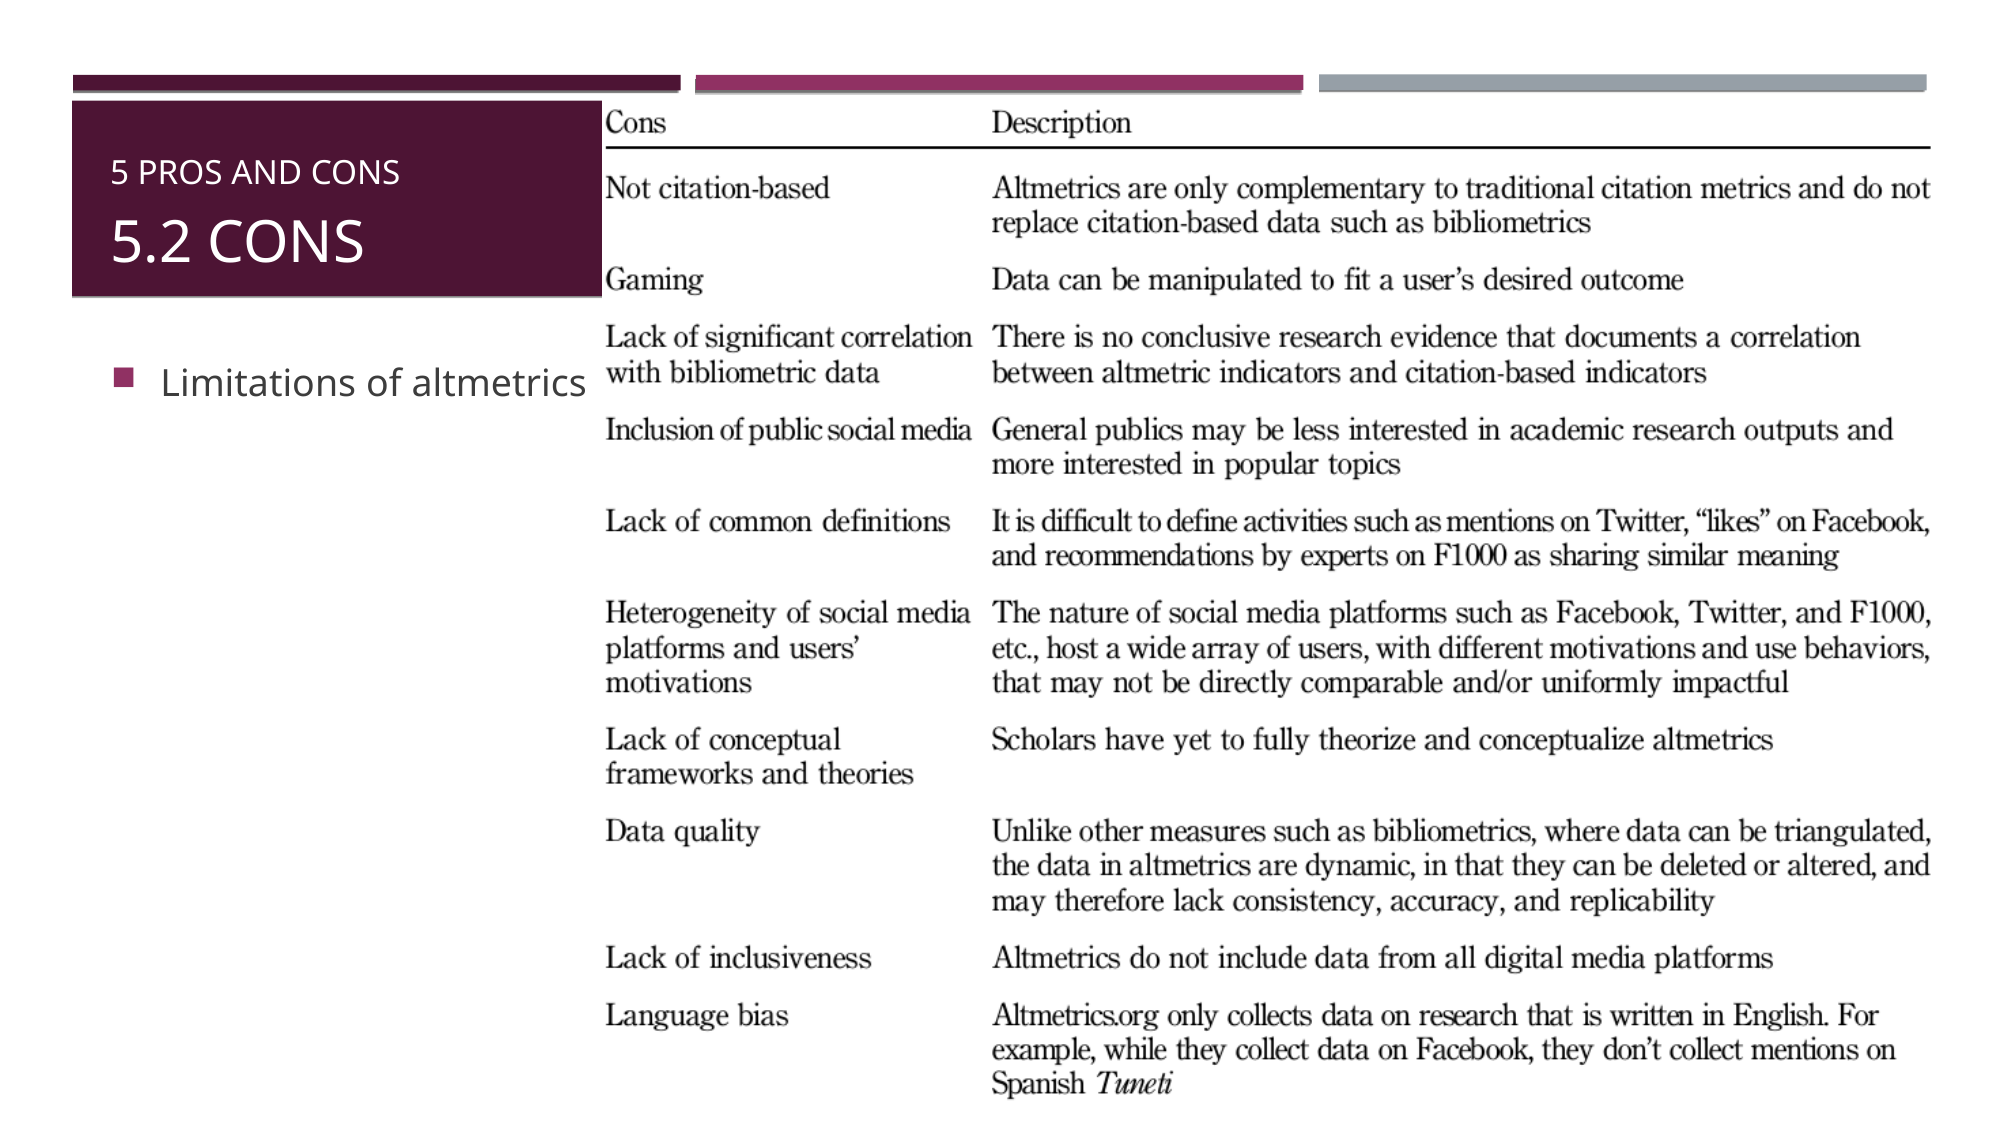

5 pros and cons
5.2 cons
Limitations of altmetrics
#